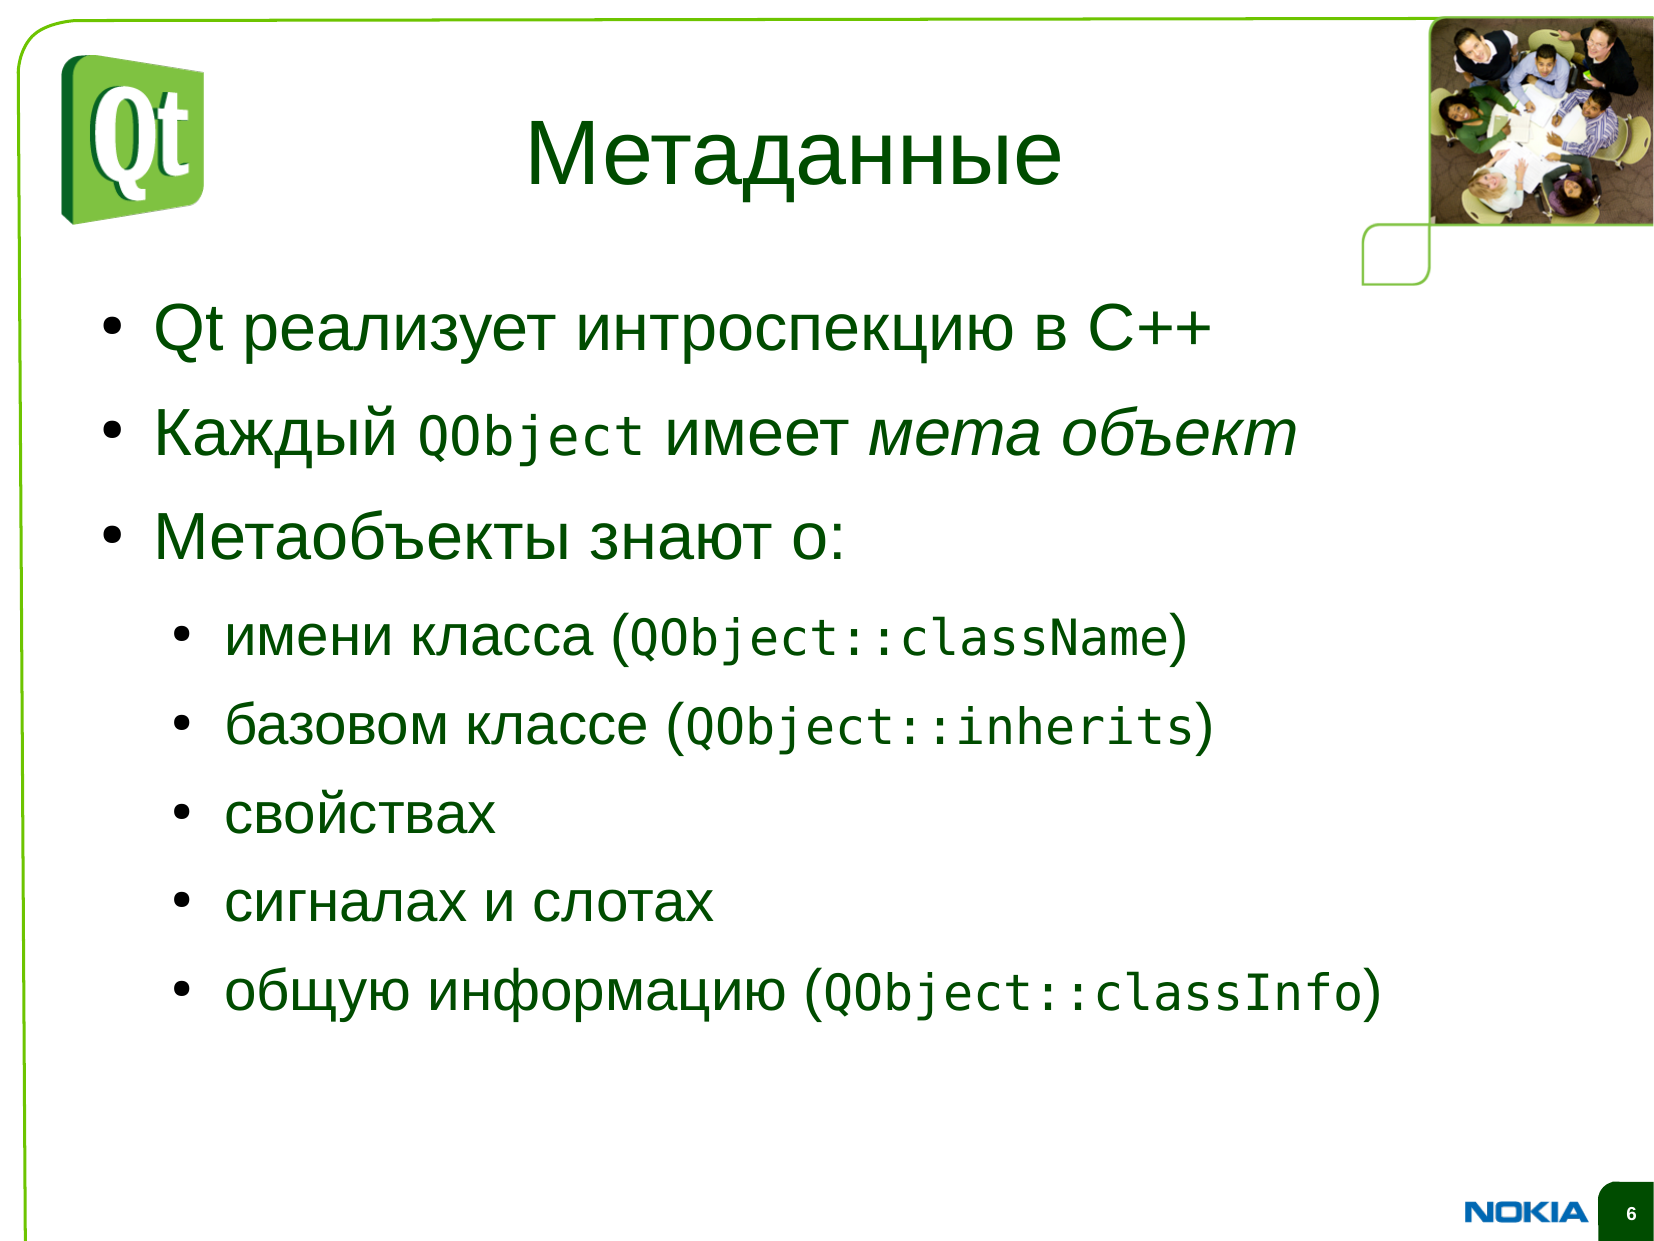

# Метаданные
Qt реализует интроспекцию в C++
Каждый QObject имеет мета объект
Метаобъекты знают о:
имени класса (QObject::className)
базовом классе (QObject::inherits)
свойствах
сигналах и слотах
общую информацию (QObject::classInfo)